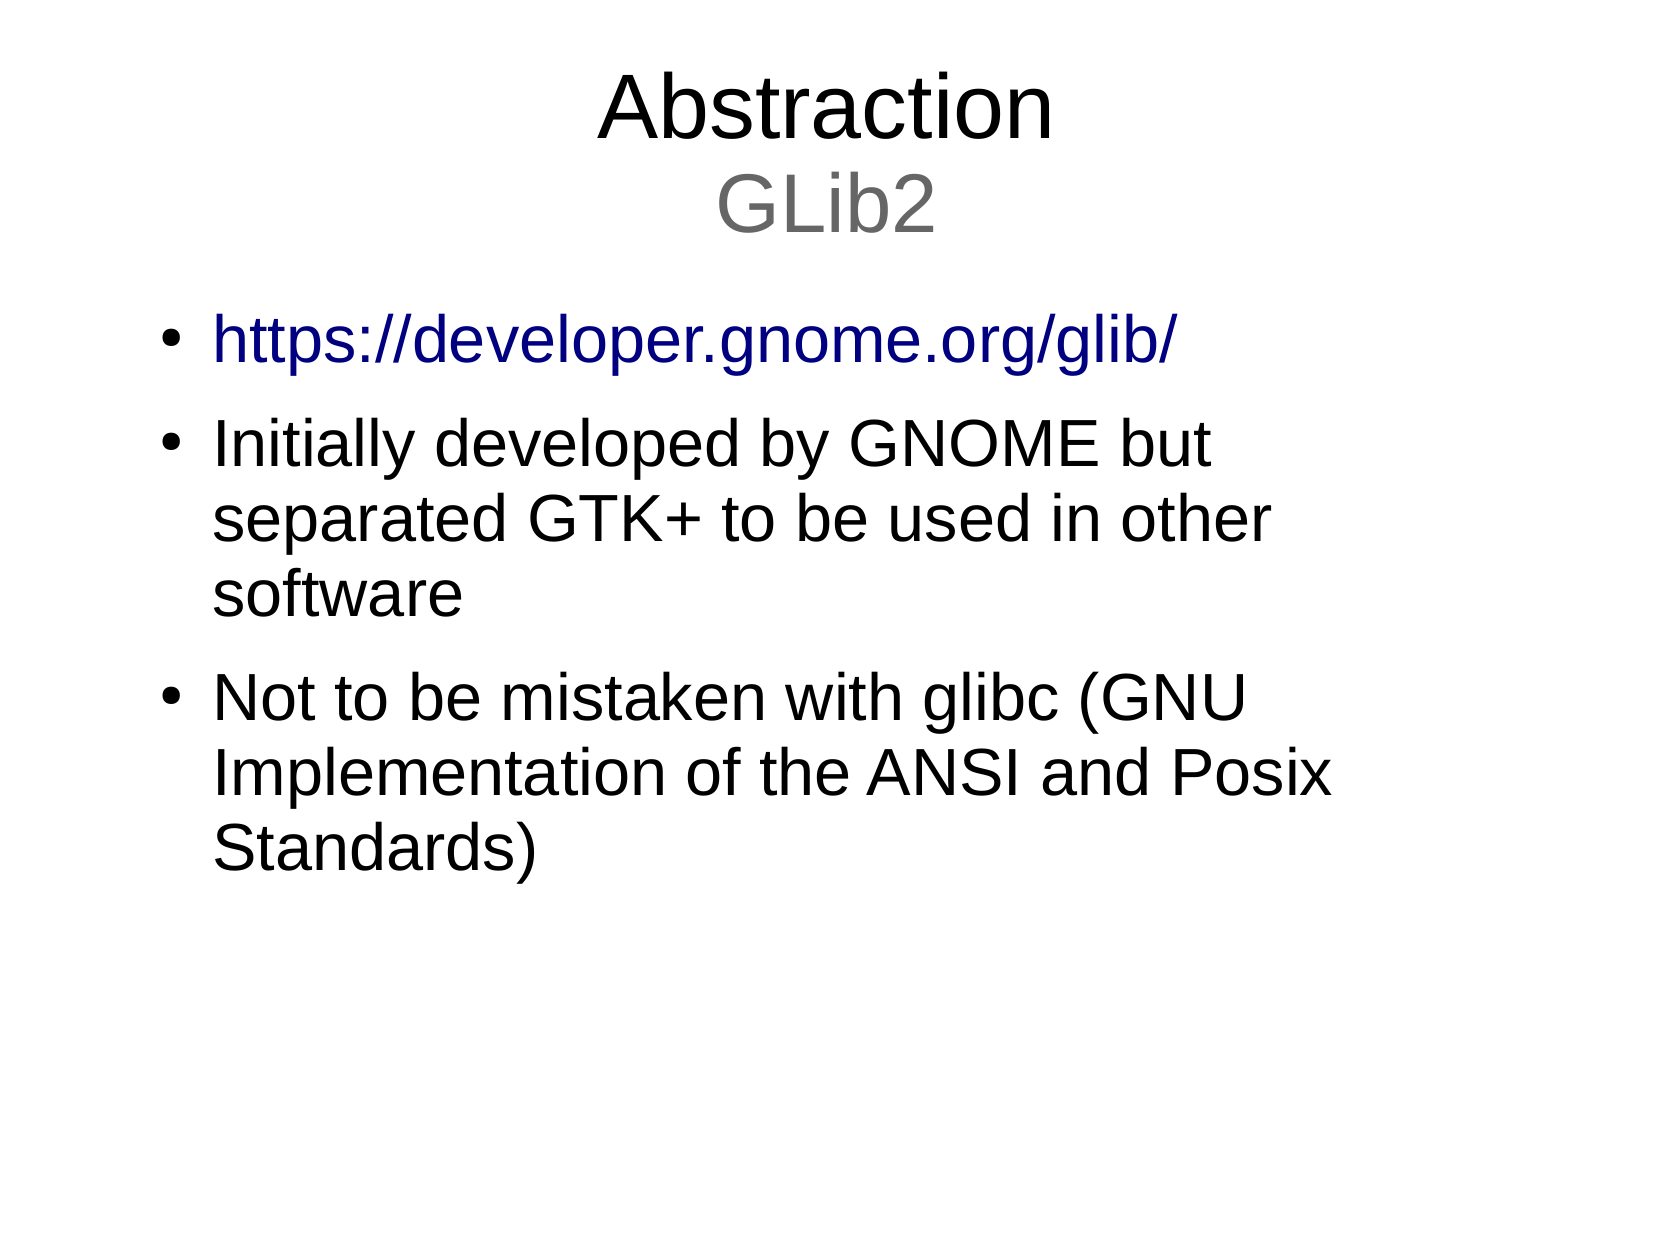

# Abstraction GLib2
https://developer.gnome.org/glib/
Initially developed by GNOME but separated GTK+ to be used in other software
Not to be mistaken with glibc (GNU Implementation of the ANSI and Posix Standards)